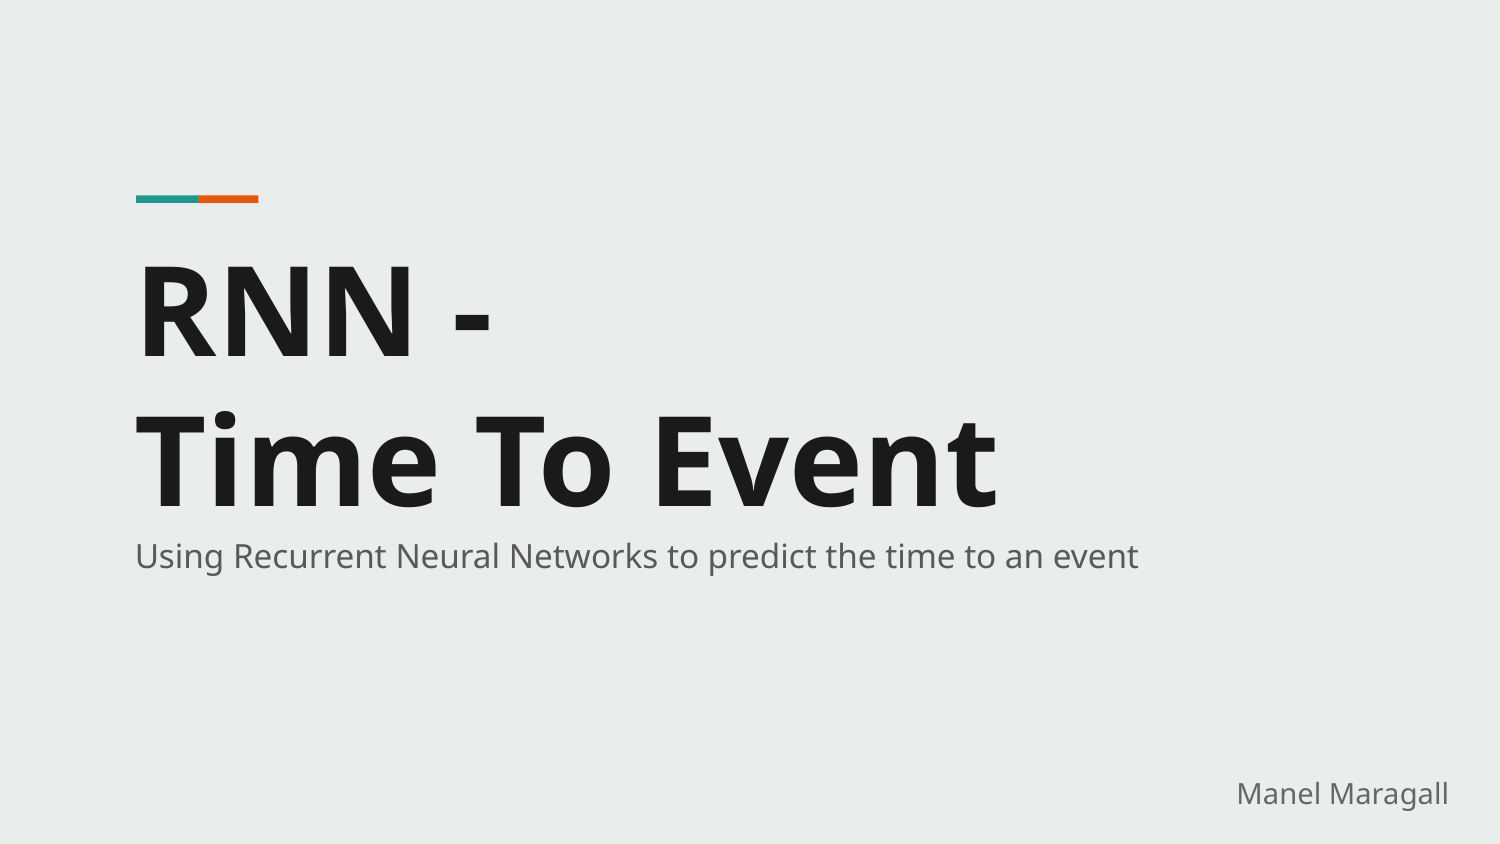

# RNN - Time To Event
Using Recurrent Neural Networks to predict the time to an event
Manel Maragall